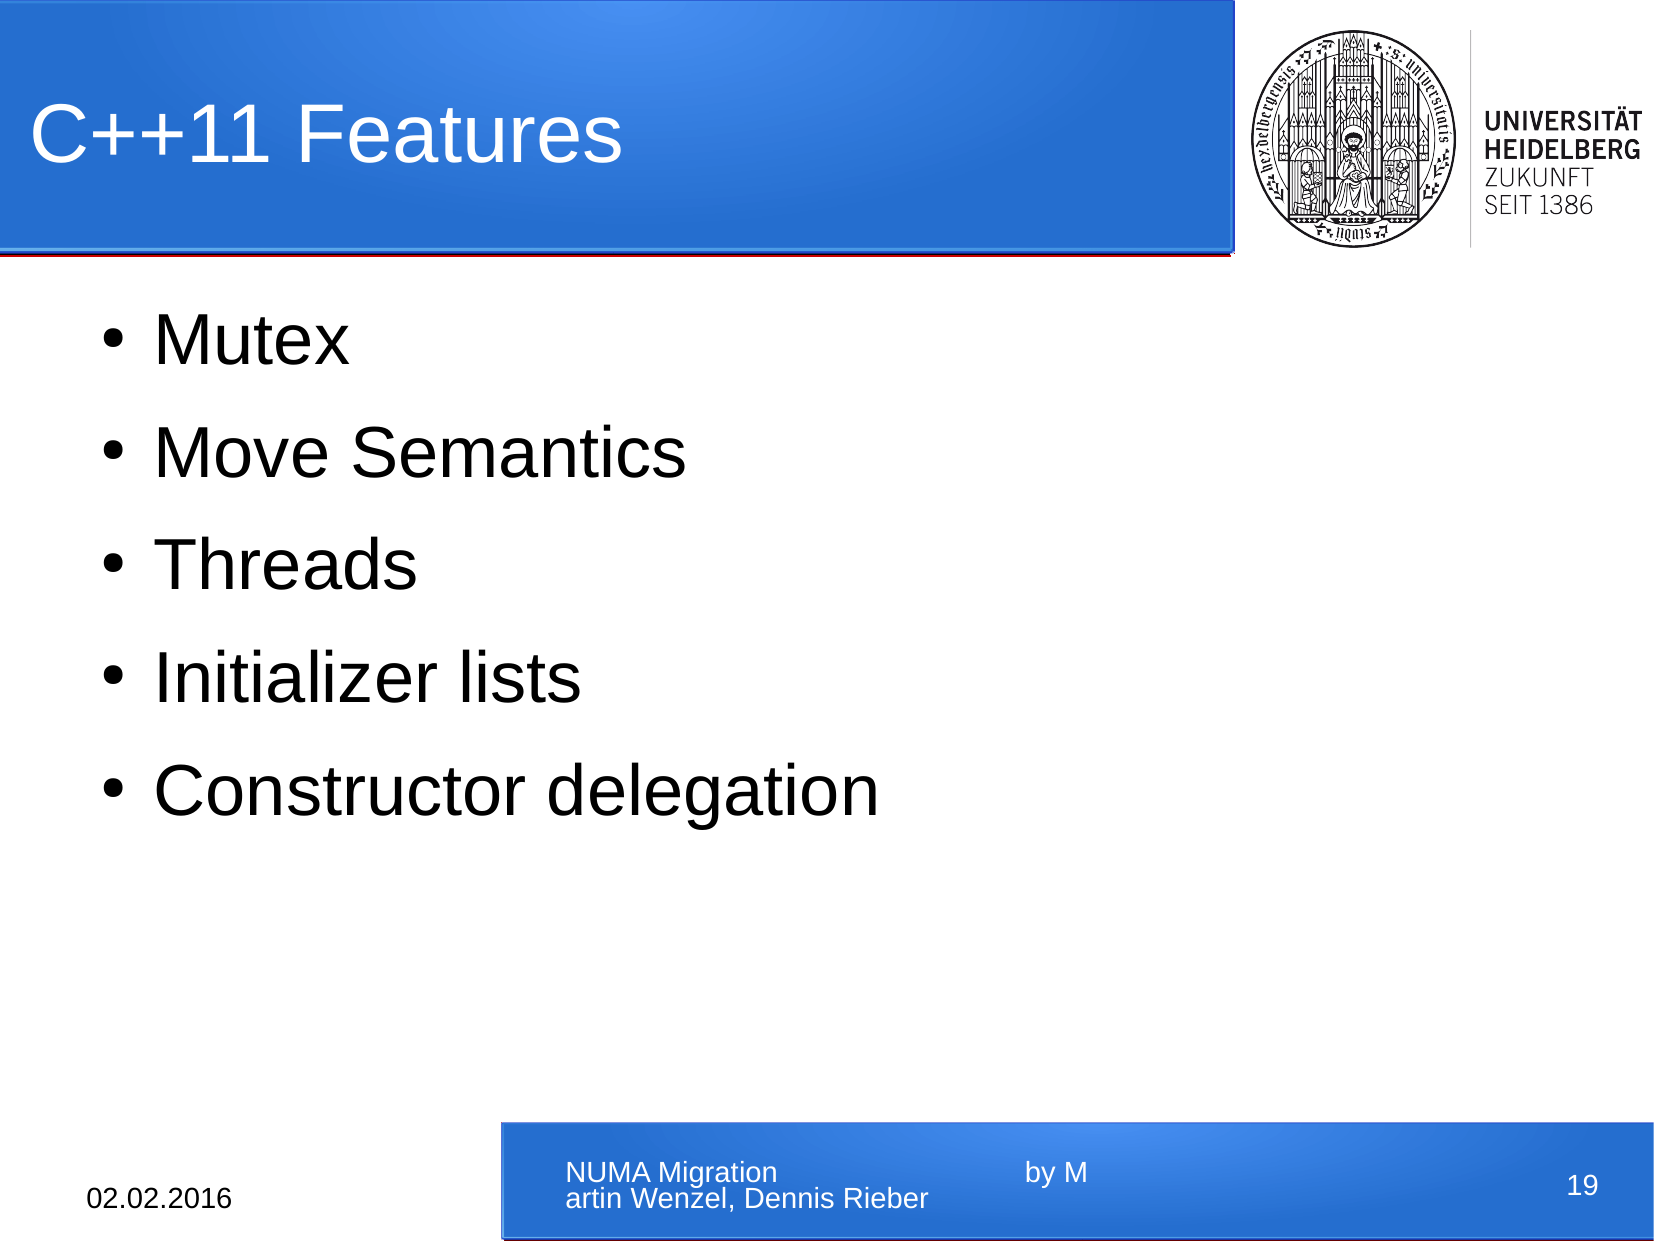

# C++11 Features
Mutex
Move Semantics
Threads
Initializer lists
Constructor delegation
NUMA Migration by Martin Wenzel, Dennis Rieber
19
02.02.2016